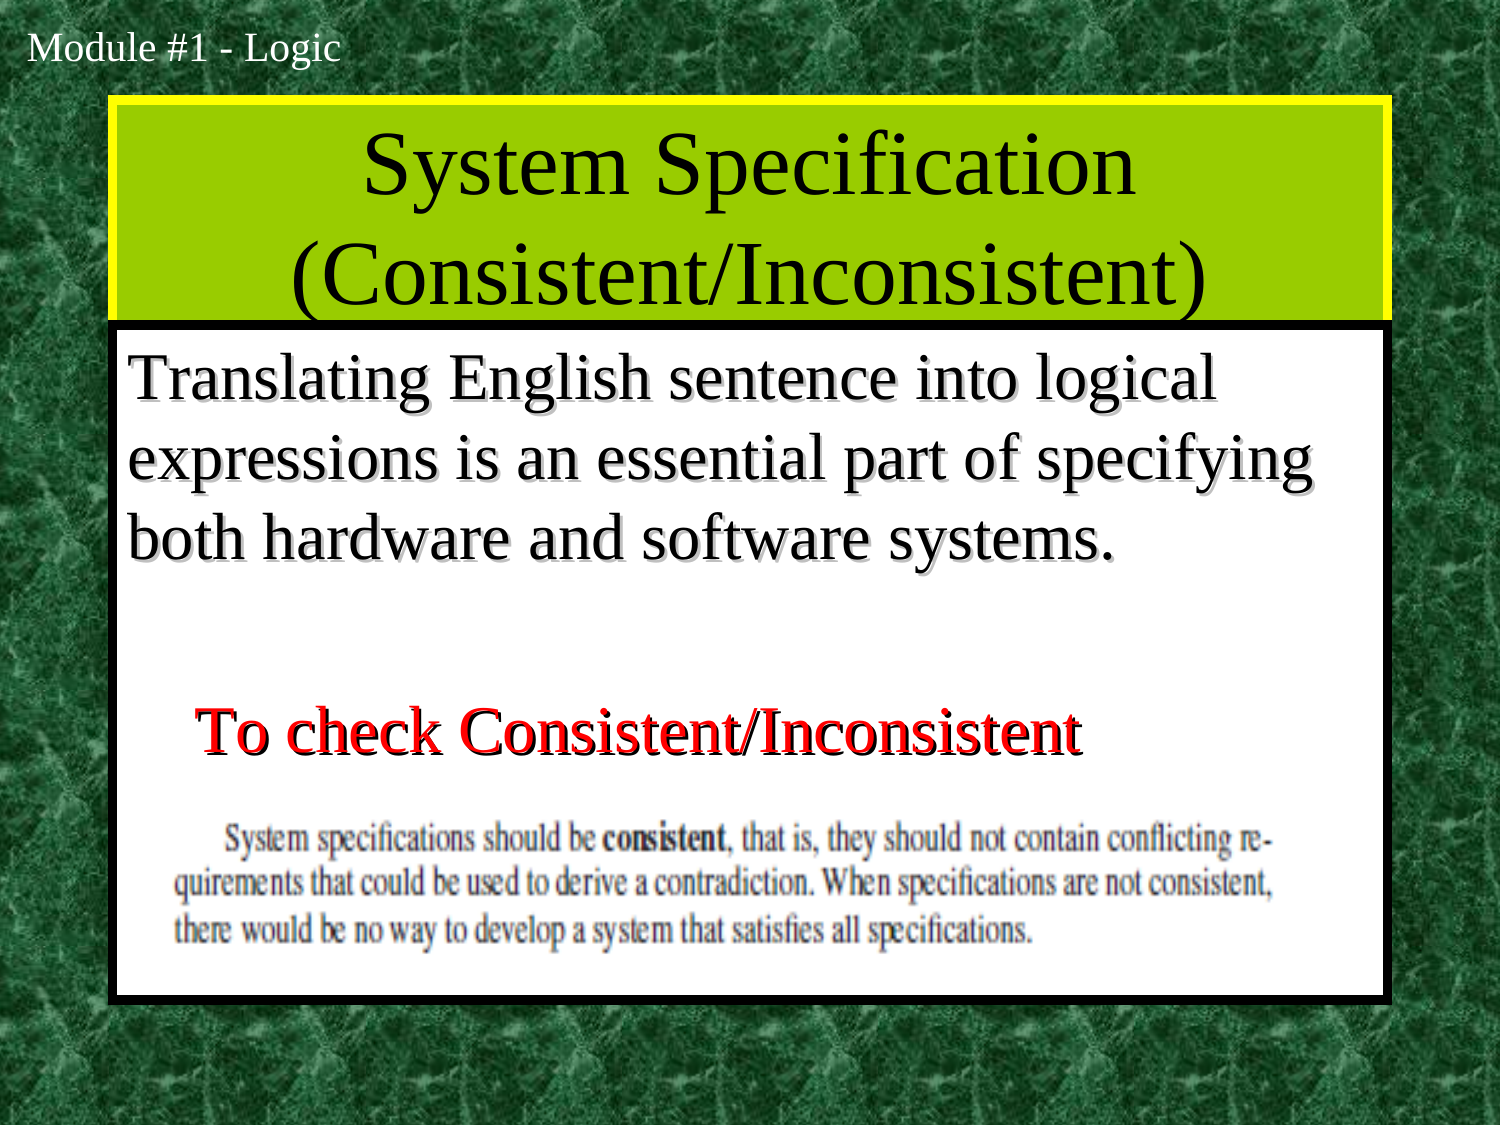

# System Specification (Consistent/Inconsistent)
Translating English sentence into logical expressions is an essential part of specifying both hardware and software systems.
 To check Consistent/Inconsistent